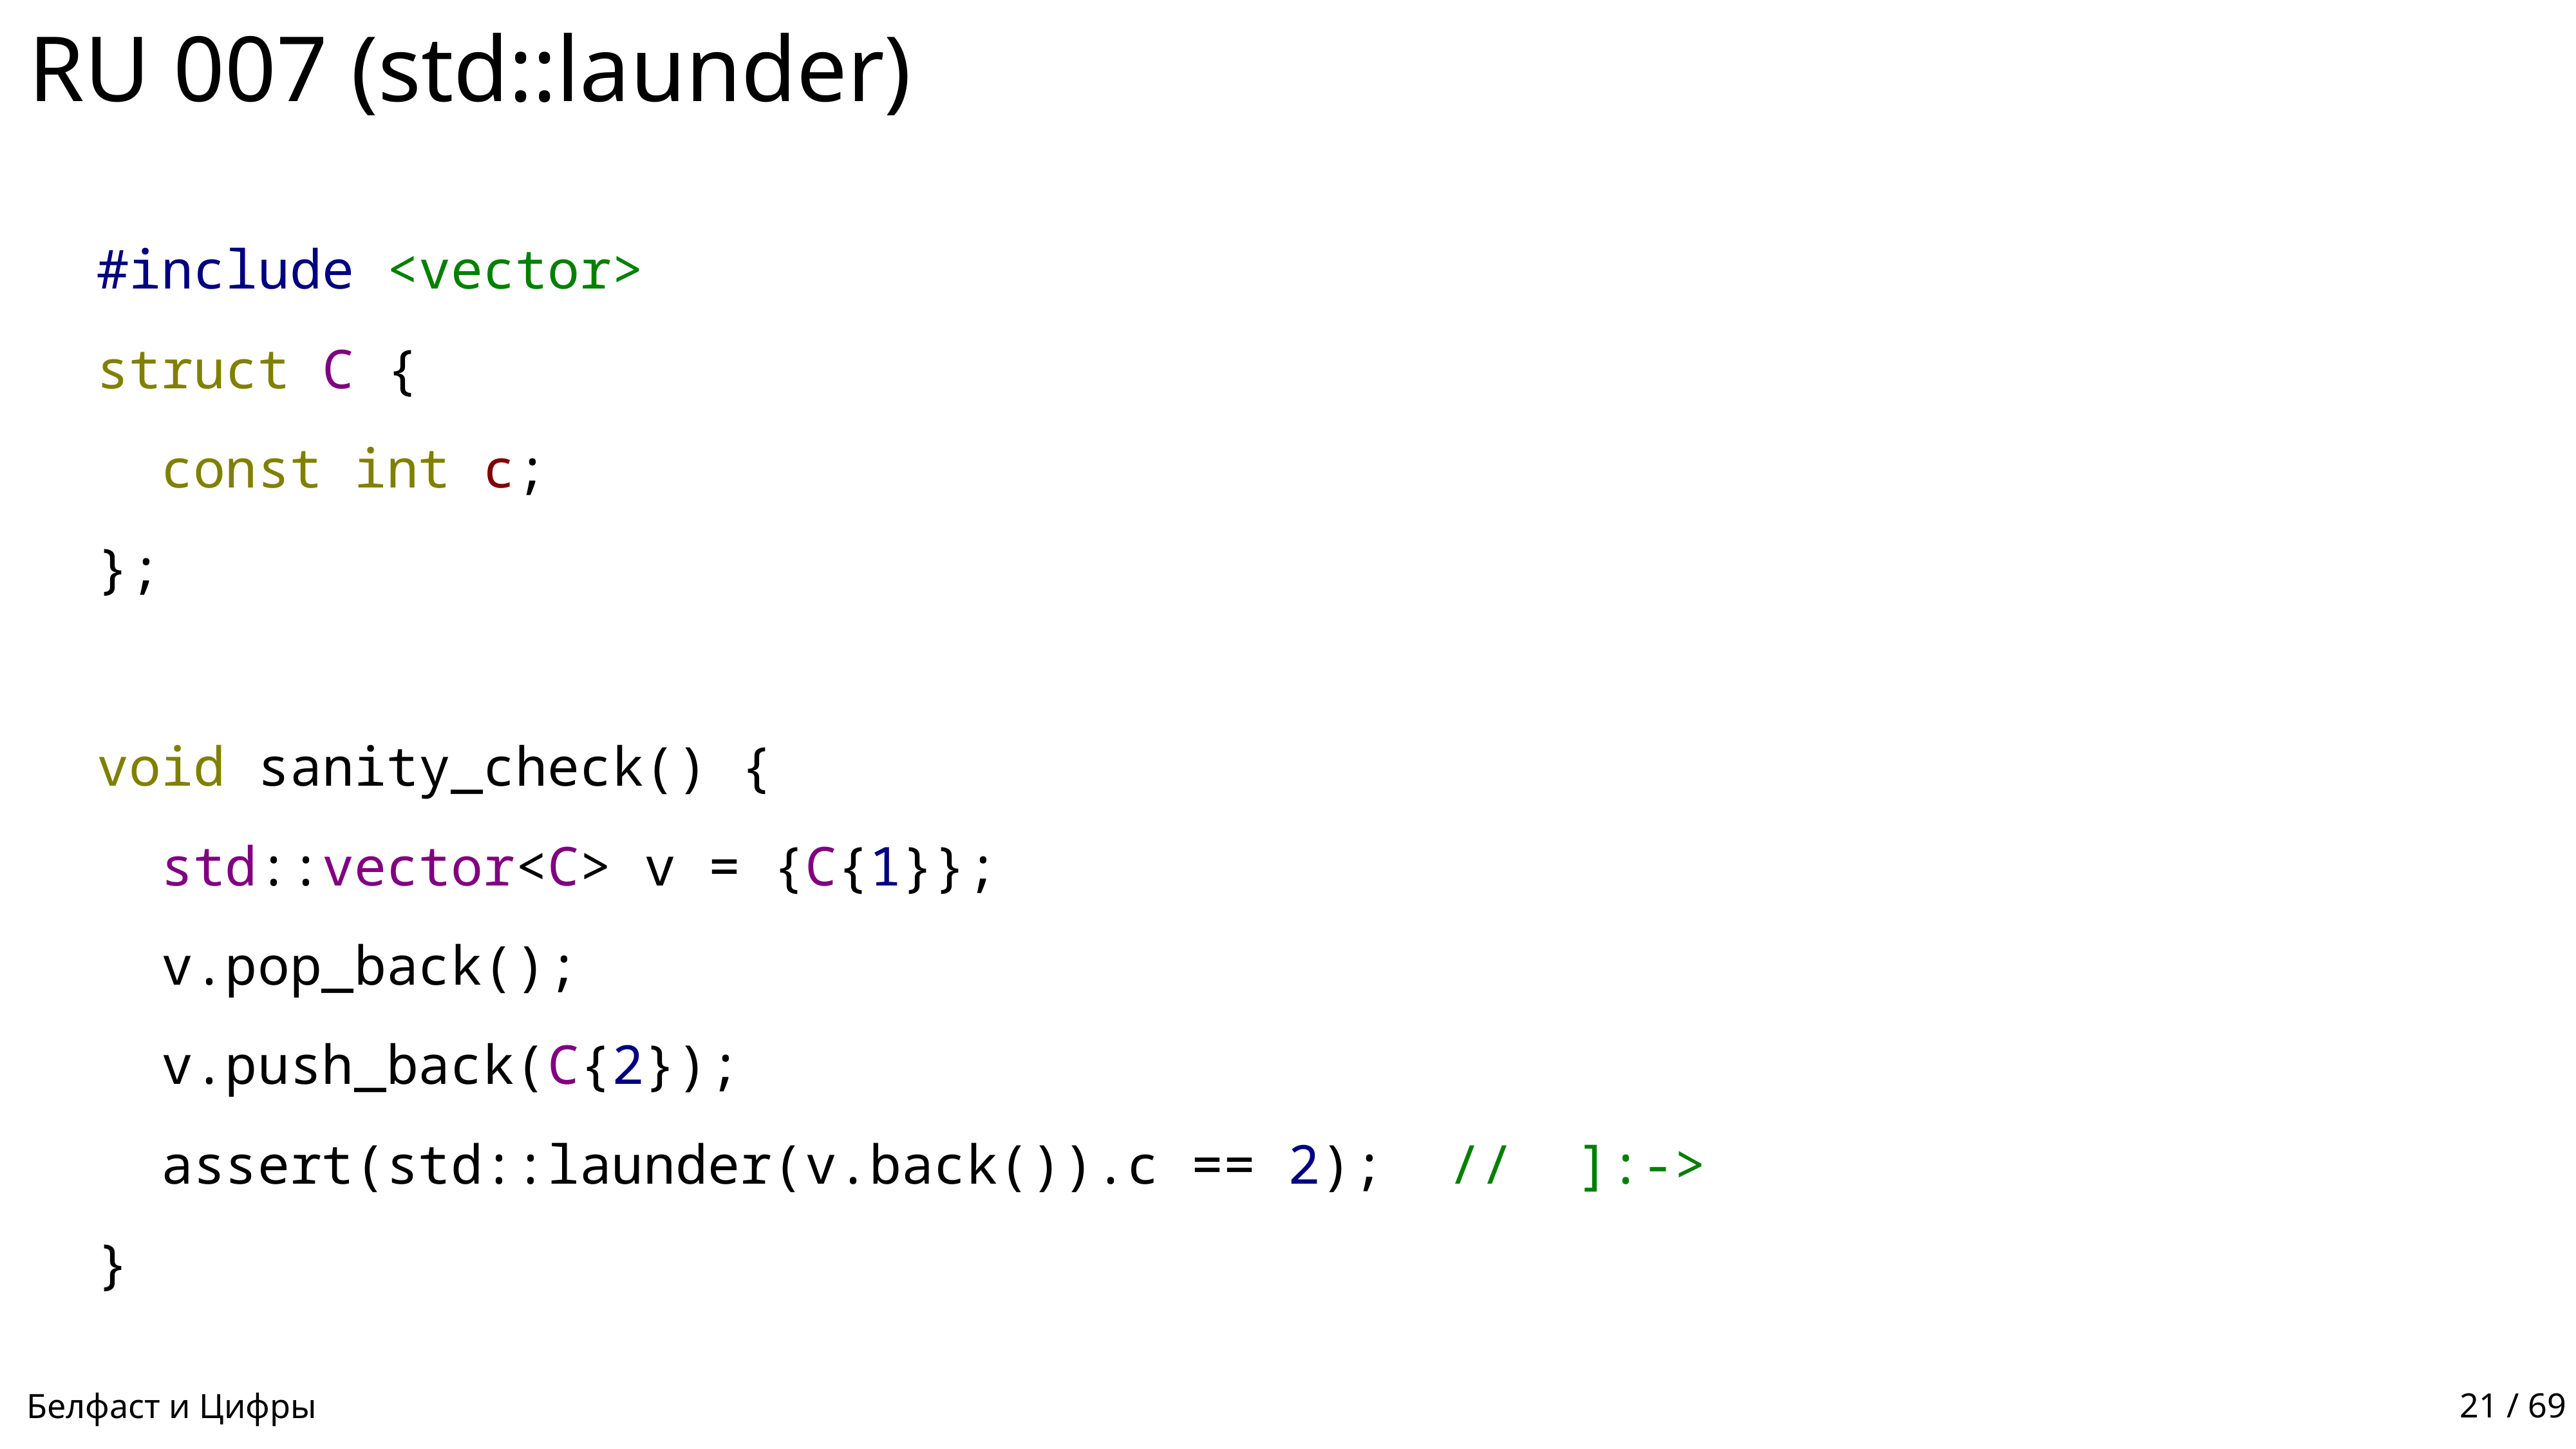

# RU 007 (std::launder)
#include <vector>
struct C {
 const int c;
};
void sanity_check() {
 std::vector<C> v = {C{1}};
 v.pop_back();
 v.push_back(C{2});
 assert(std::launder(v.back()).c == 2); // ]:->
}
Белфаст и Цифры